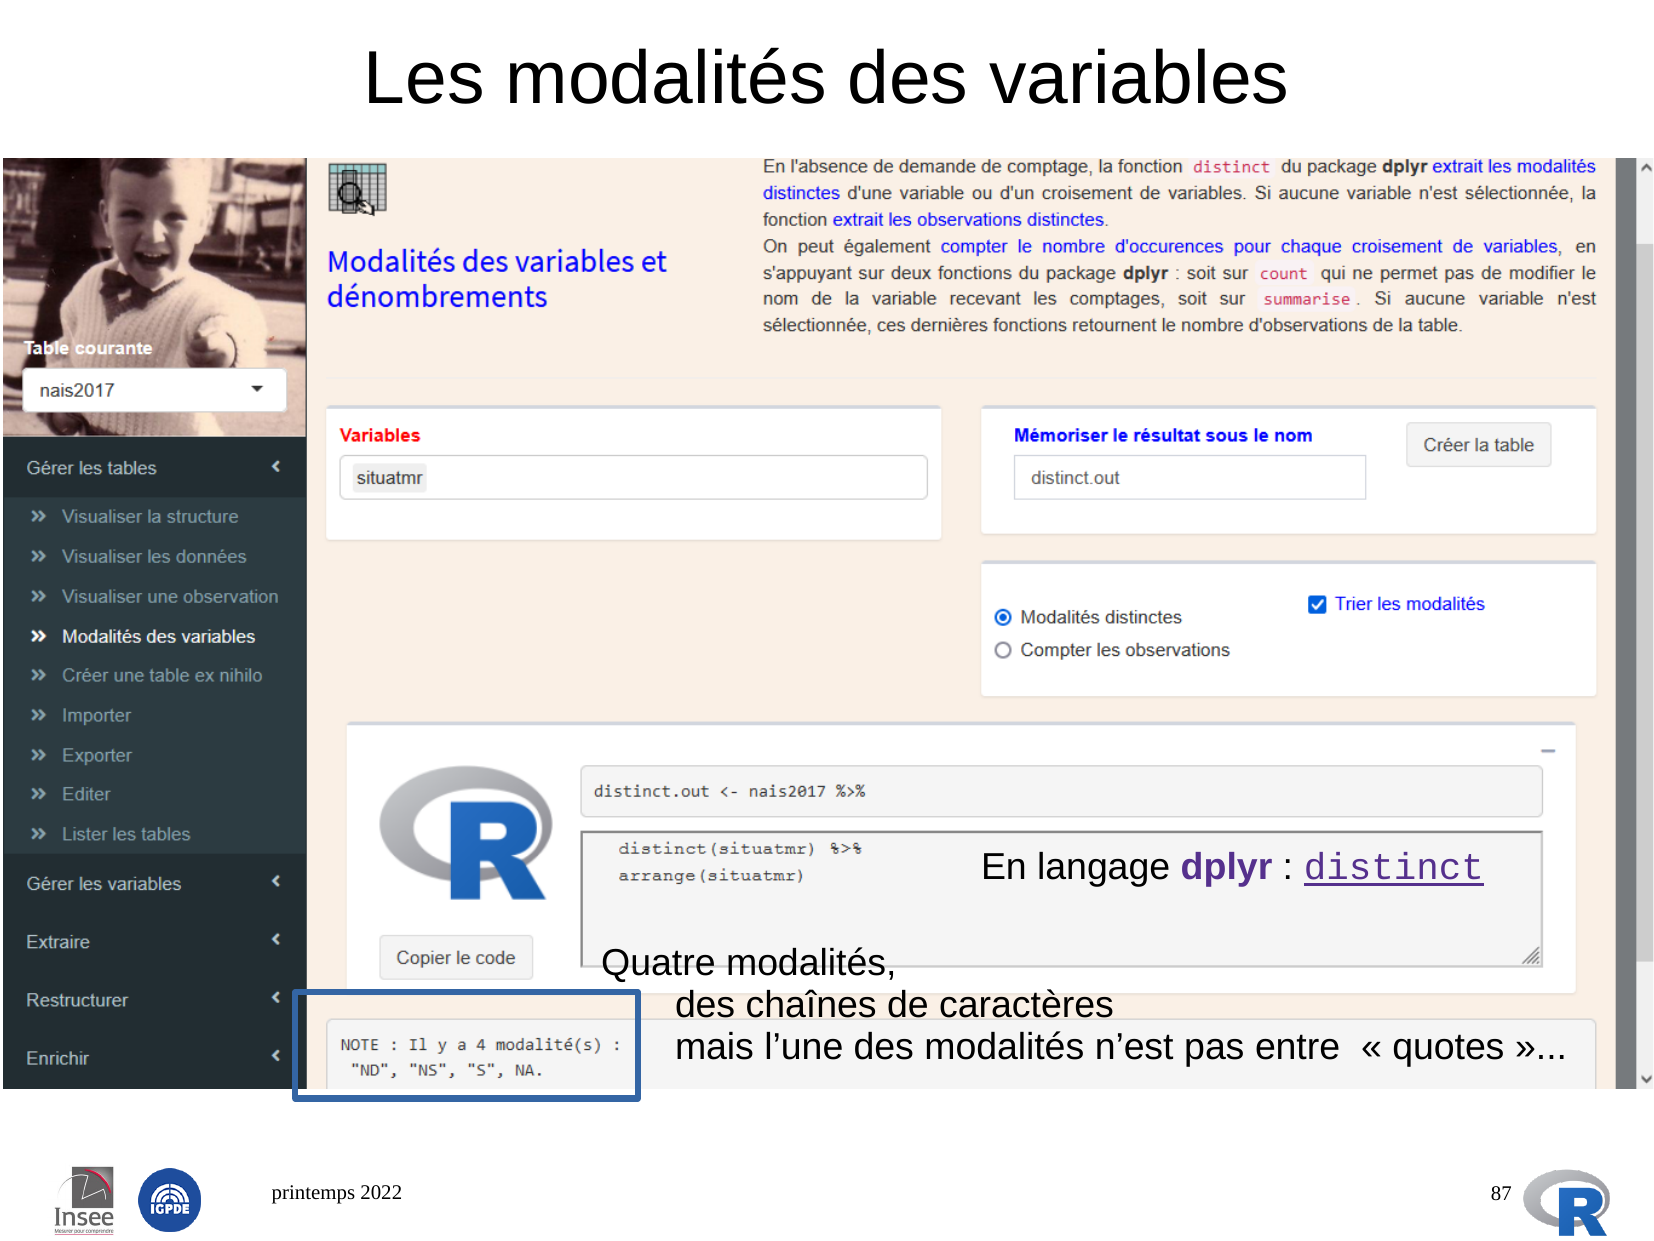

# Les modalités des variables
En langage dplyr : distinct
Quatre modalités,
	des chaînes de caractères
	mais l’une des modalités n’est pas entre « quotes »...
printemps 2022
87